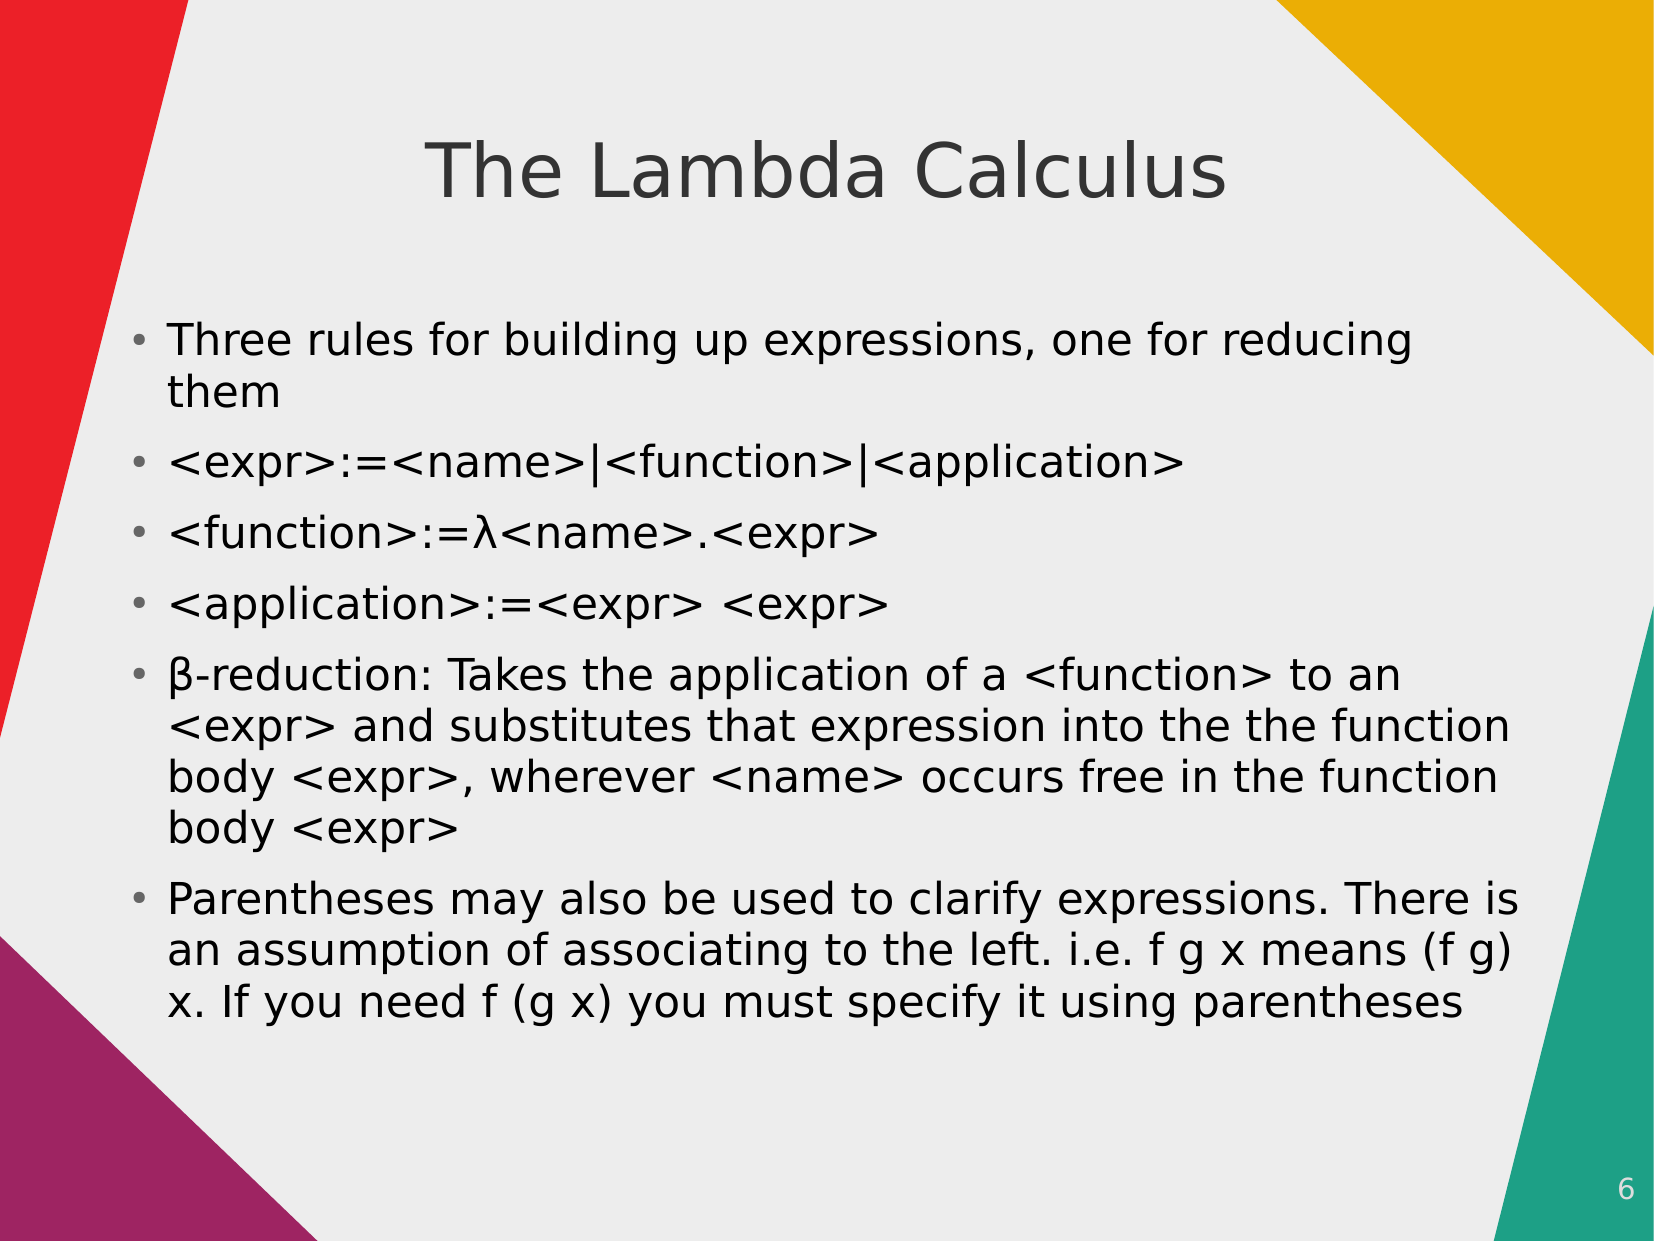

# The Lambda Calculus
Three rules for building up expressions, one for reducing them
<expr>:=<name>|<function>|<application>
<function>:=λ<name>.<expr>
<application>:=<expr> <expr>
β-reduction: Takes the application of a <function> to an <expr> and substitutes that expression into the the function body <expr>, wherever <name> occurs free in the function body <expr>
Parentheses may also be used to clarify expressions. There is an assumption of associating to the left. i.e. f g x means (f g) x. If you need f (g x) you must specify it using parentheses
6